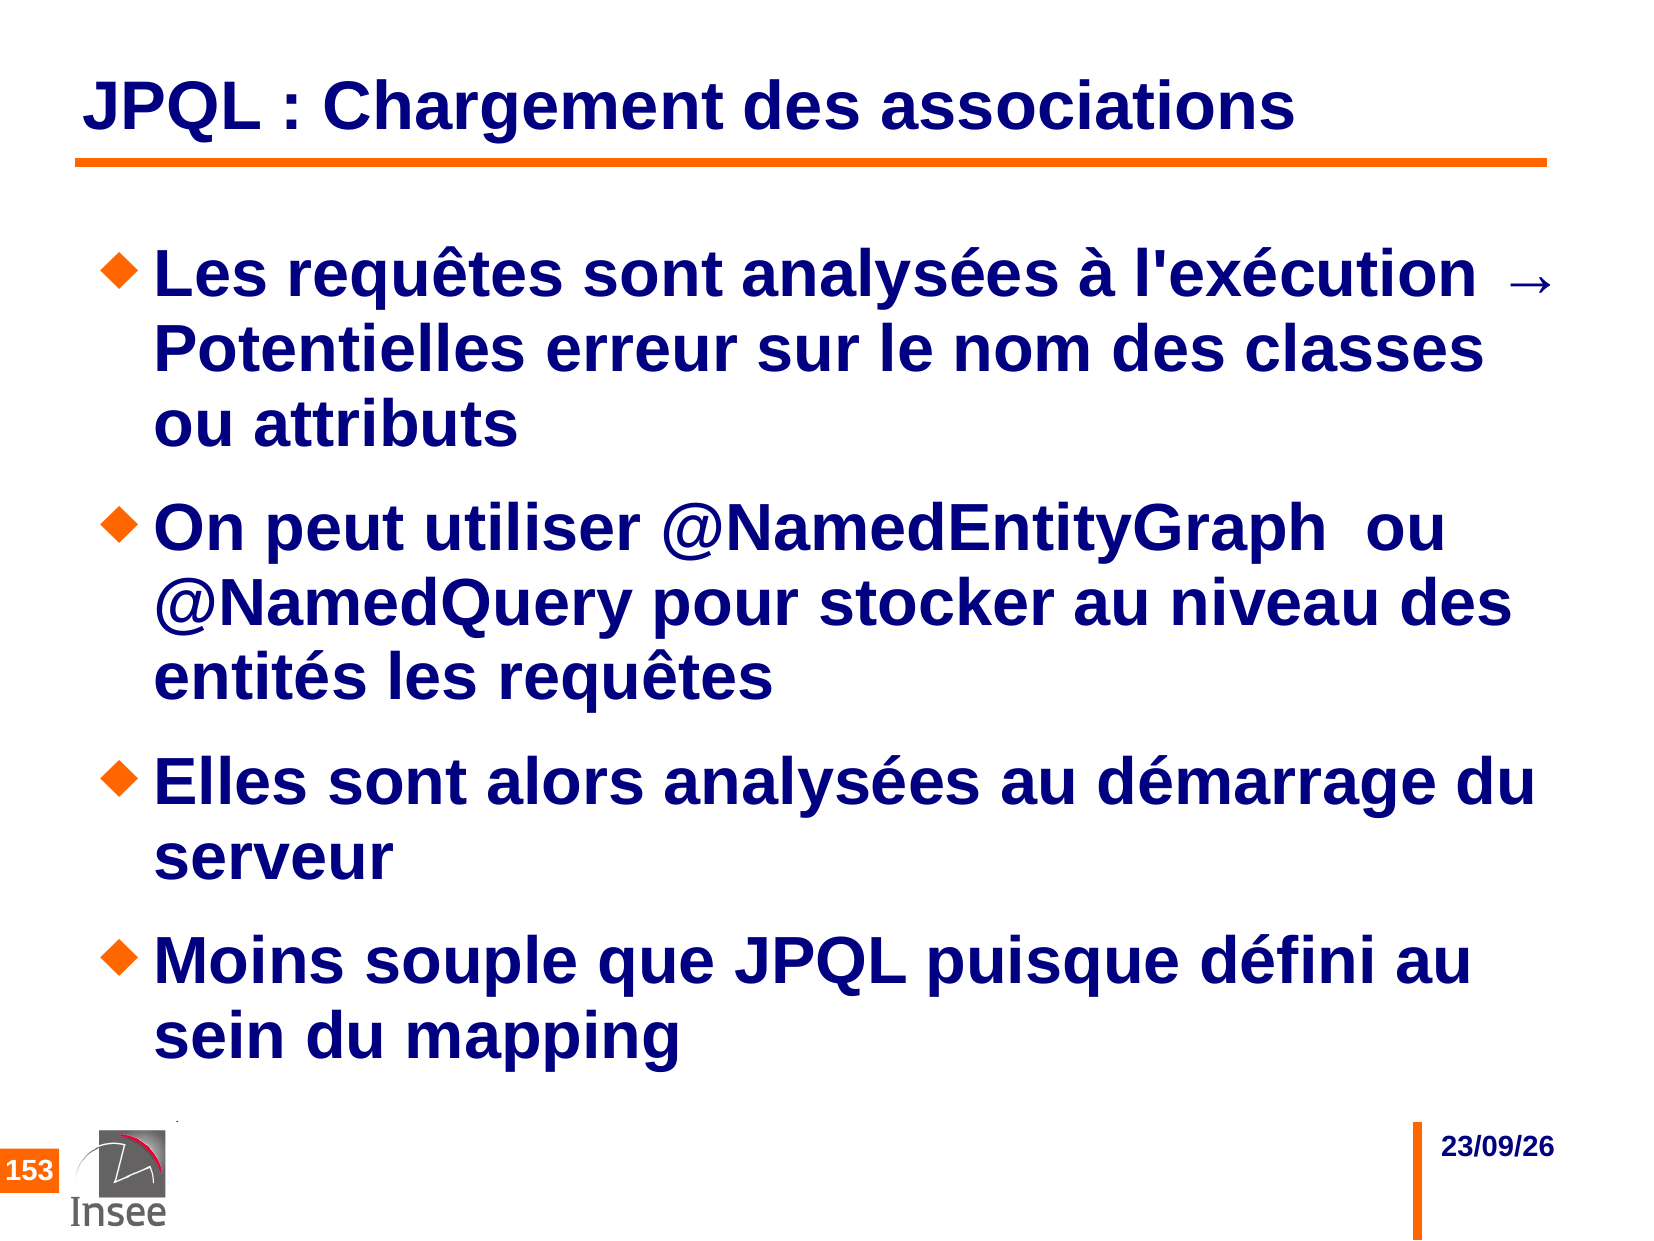

# JPQL : Chargement des associations
Les requêtes sont analysées à l'exécution → Potentielles erreur sur le nom des classes ou attributs
On peut utiliser @NamedEntityGraph ou @NamedQuery pour stocker au niveau des entités les requêtes
Elles sont alors analysées au démarrage du serveur
Moins souple que JPQL puisque défini au sein du mapping
153